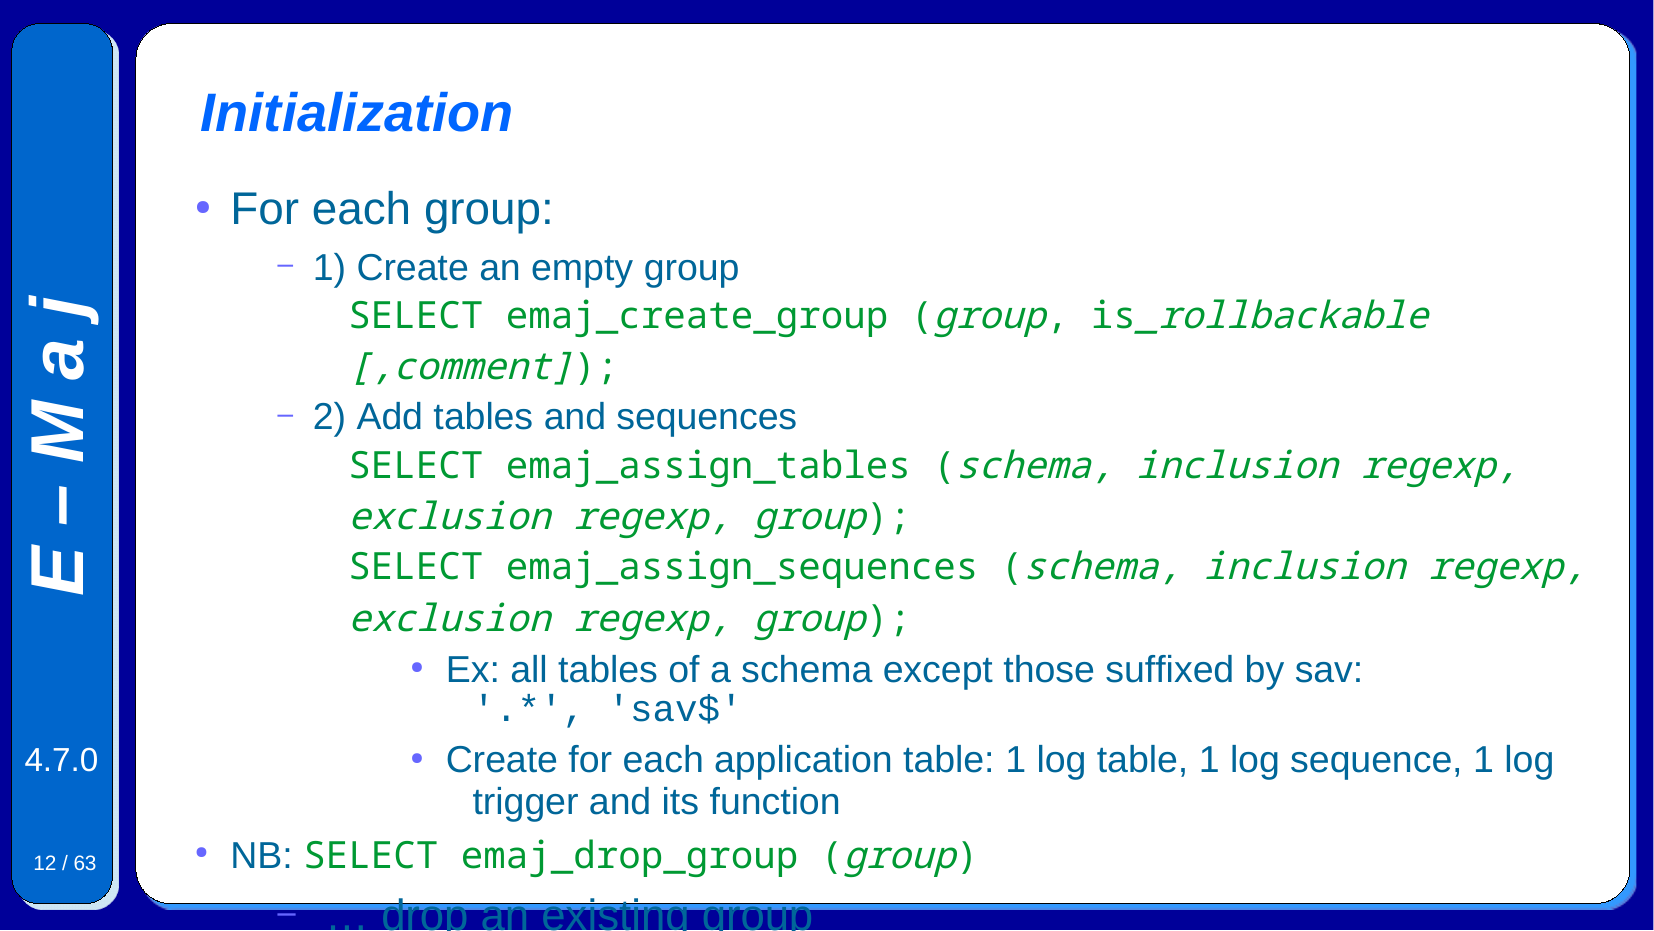

# Initialization
For each group:
1) Create an empty group
SELECT emaj_create_group (group, is_rollbackable [,comment]);
2) Add tables and sequences
SELECT emaj_assign_tables (schema, inclusion regexp, exclusion regexp, group);
SELECT emaj_assign_sequences (schema, inclusion regexp, exclusion regexp, group);
Ex: all tables of a schema except those suffixed by sav:
'.*', 'sav$'
Create for each application table: 1 log table, 1 log sequence, 1 log trigger and its function
NB: SELECT emaj_drop_group (group)
 … drop an existing group